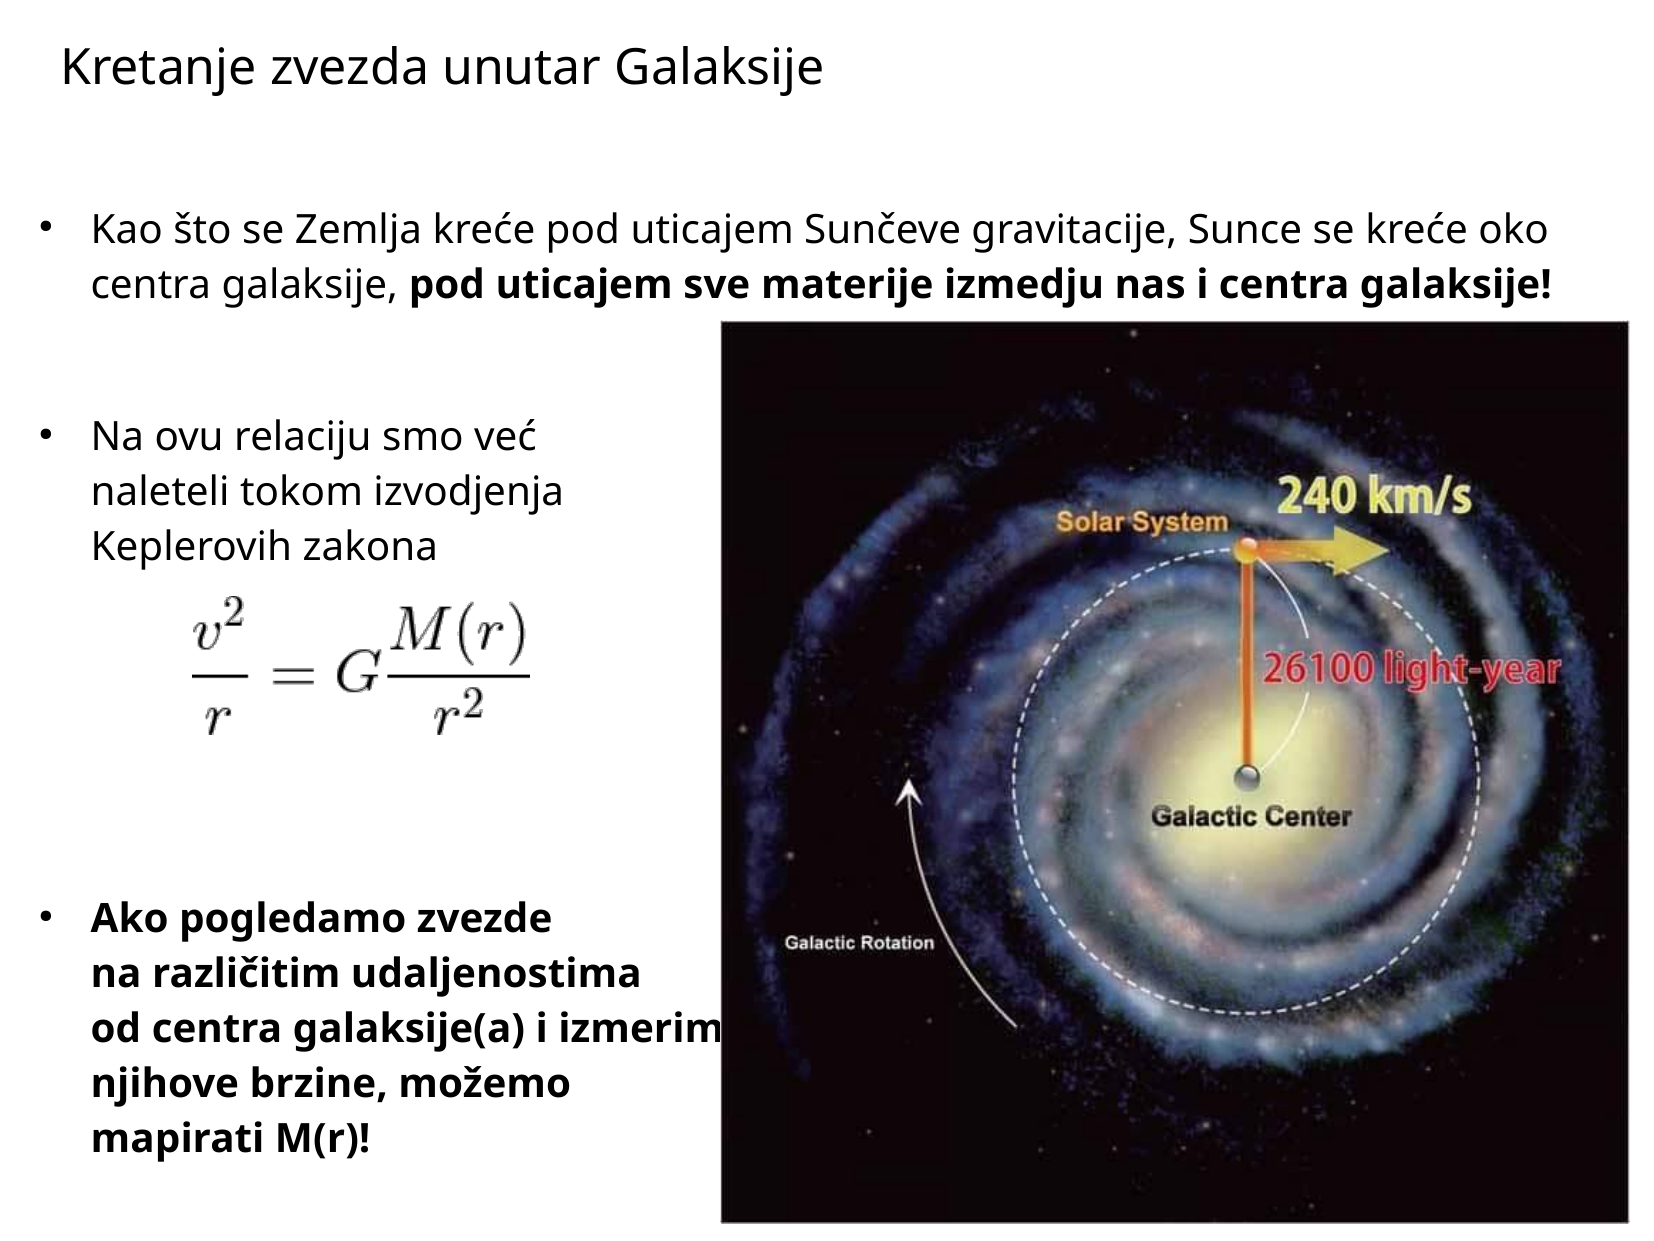

# Kretanje zvezda unutar Galaksije
Kao što se Zemlja kreće pod uticajem Sunčeve gravitacije, Sunce se kreće oko centra galaksije, pod uticajem sve materije izmedju nas i centra galaksije!
Na ovu relaciju smo već
naleteli tokom izvodjenja
Keplerovih zakona
Ako pogledamo zvezde
na različitim udaljenostima
od centra galaksije(a) i izmerimo
njihove brzine, možemo
mapirati M(r)!